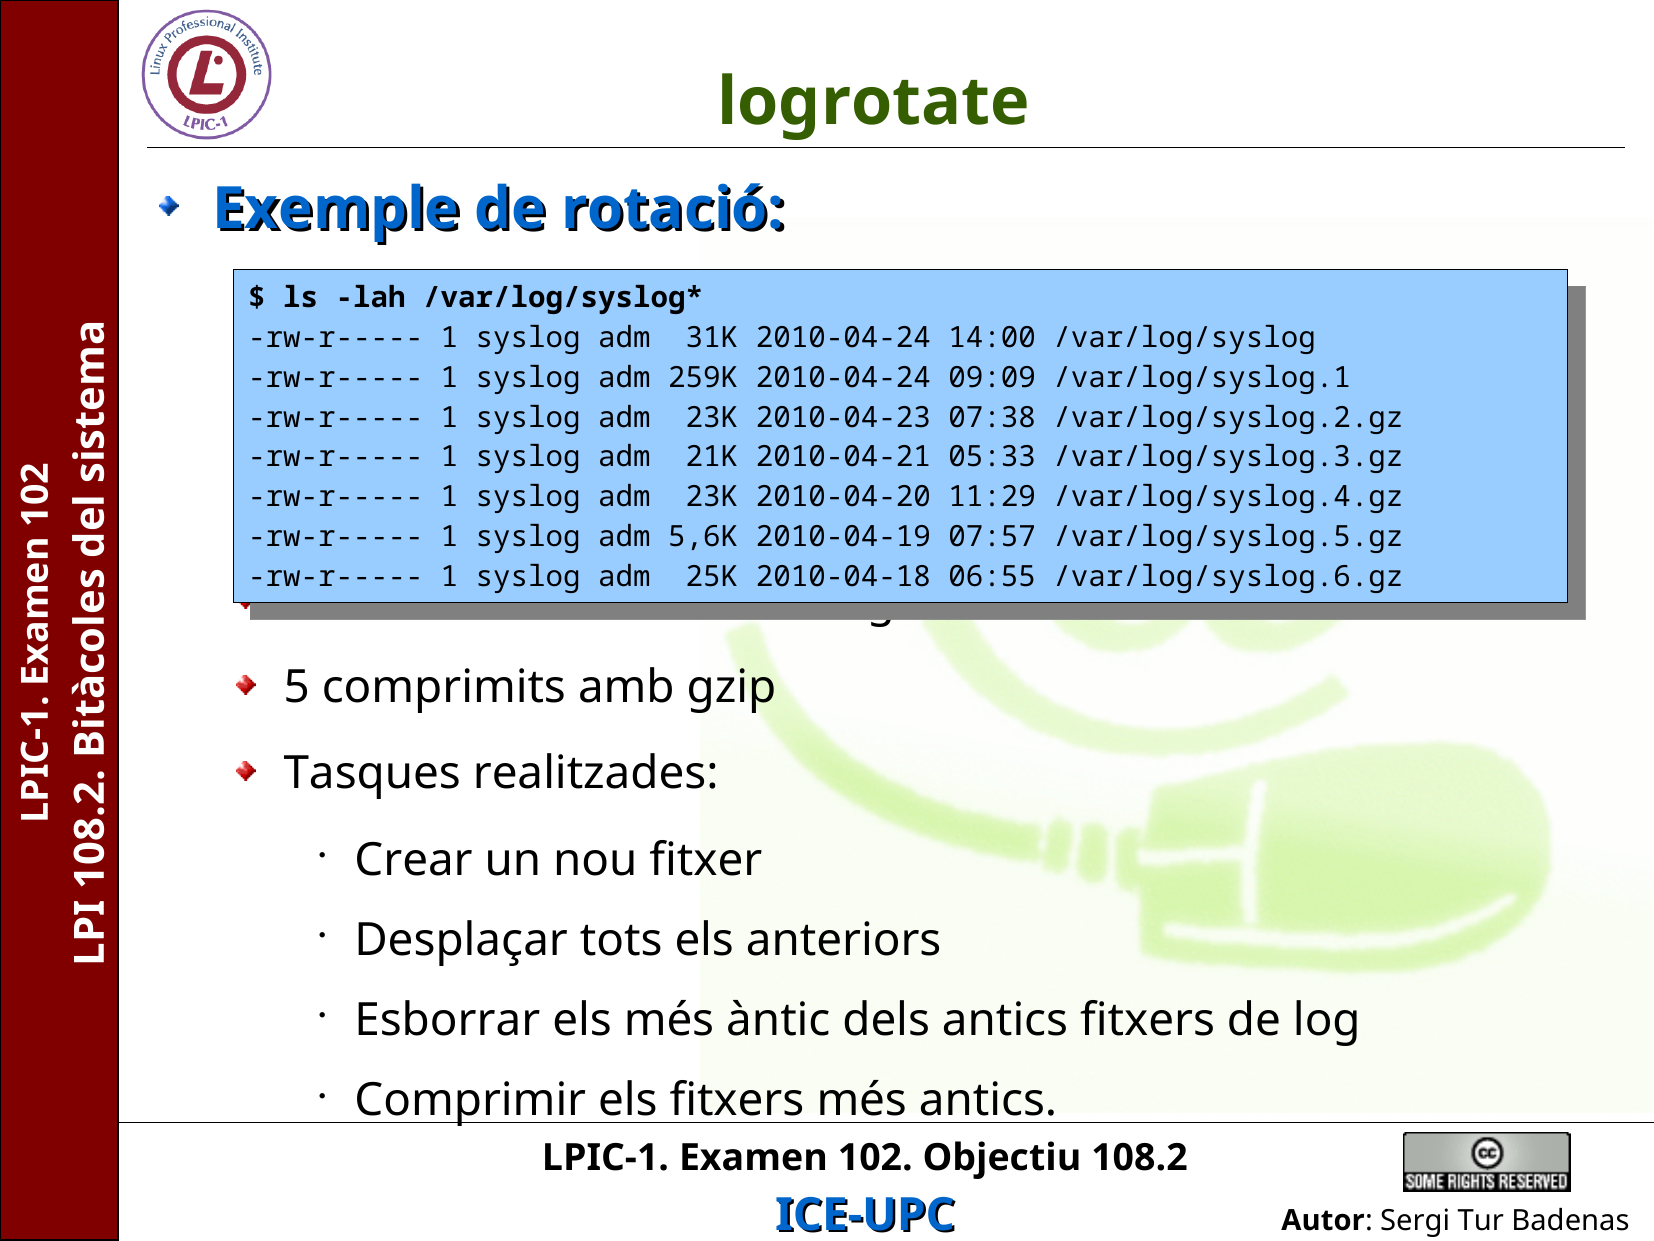

# logrotate
Exemple de rotació:
Es mantenen 7 fitxers de log
5 comprimits amb gzip
Tasques realitzades:
Crear un nou fitxer
Desplaçar tots els anteriors
Esborrar els més àntic dels antics fitxers de log
Comprimir els fitxers més antics.
$ ls -lah /var/log/syslog*
-rw-r----- 1 syslog adm 31K 2010-04-24 14:00 /var/log/syslog
-rw-r----- 1 syslog adm 259K 2010-04-24 09:09 /var/log/syslog.1
-rw-r----- 1 syslog adm 23K 2010-04-23 07:38 /var/log/syslog.2.gz
-rw-r----- 1 syslog adm 21K 2010-04-21 05:33 /var/log/syslog.3.gz
-rw-r----- 1 syslog adm 23K 2010-04-20 11:29 /var/log/syslog.4.gz
-rw-r----- 1 syslog adm 5,6K 2010-04-19 07:57 /var/log/syslog.5.gz
-rw-r----- 1 syslog adm 25K 2010-04-18 06:55 /var/log/syslog.6.gz